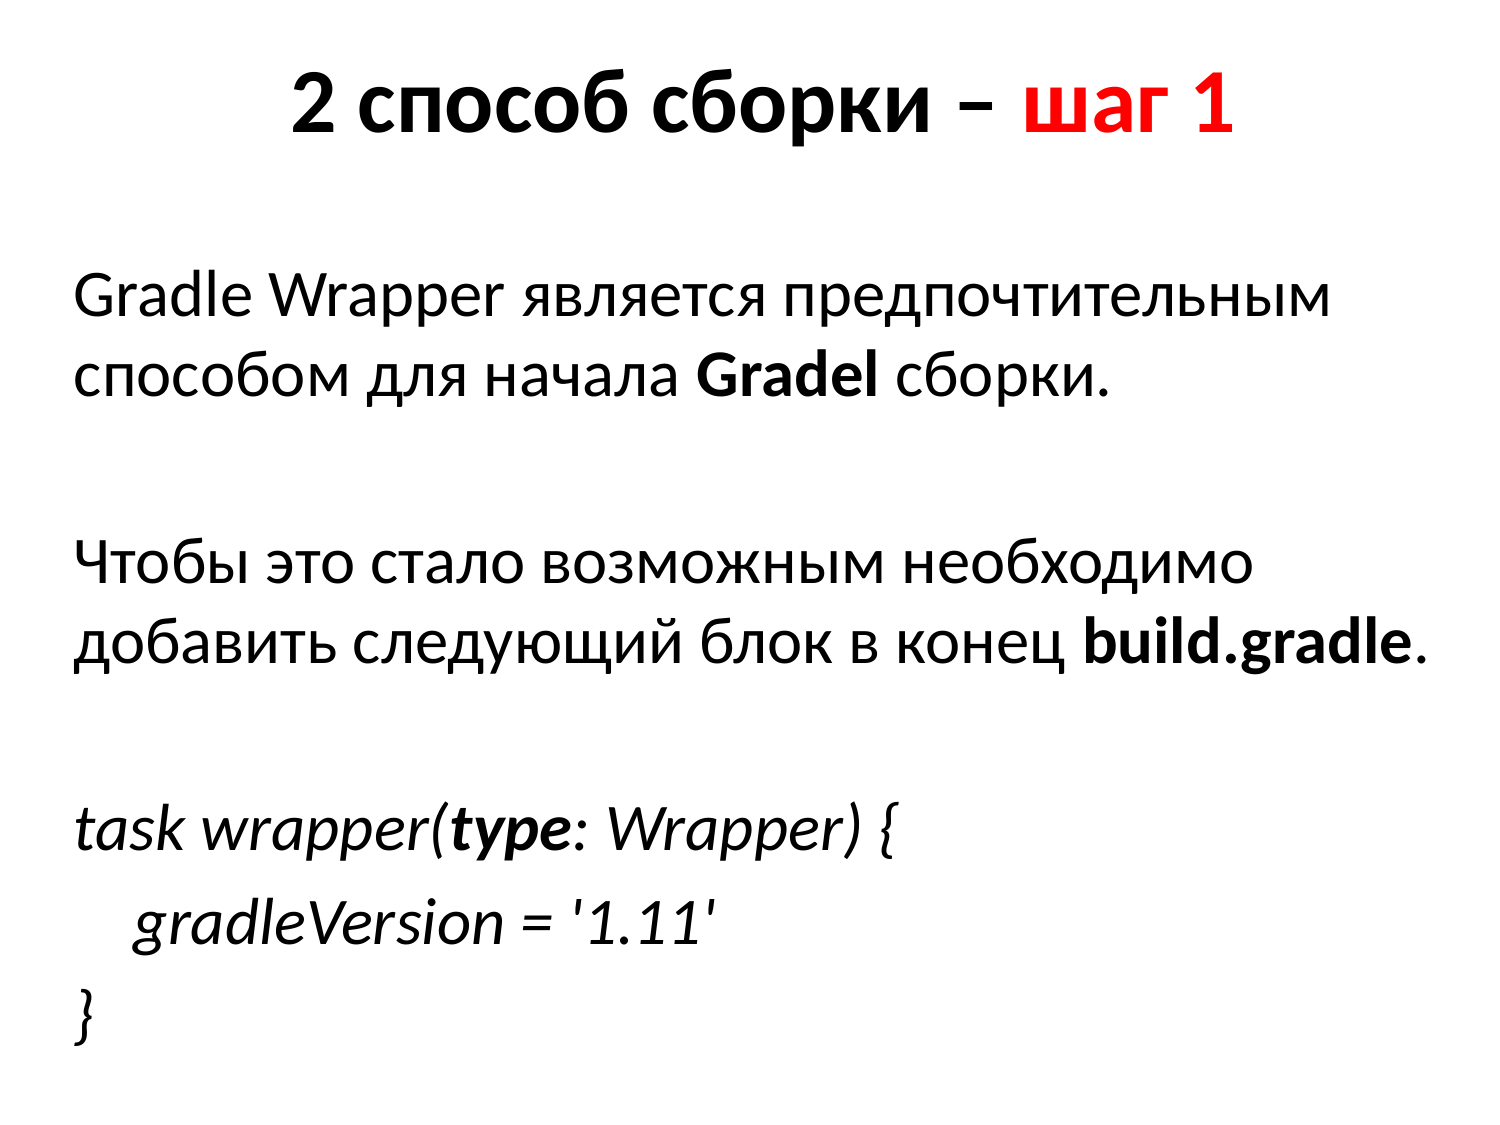

# 2 способ сборки – шаг 1
Gradle Wrapper является предпочтительным способом для начала Gradel сборки.
Чтобы это стало возможным необходимо добавить следующий блок в конец build.gradle.
task wrapper(type: Wrapper) {
 gradleVersion = '1.11'
}